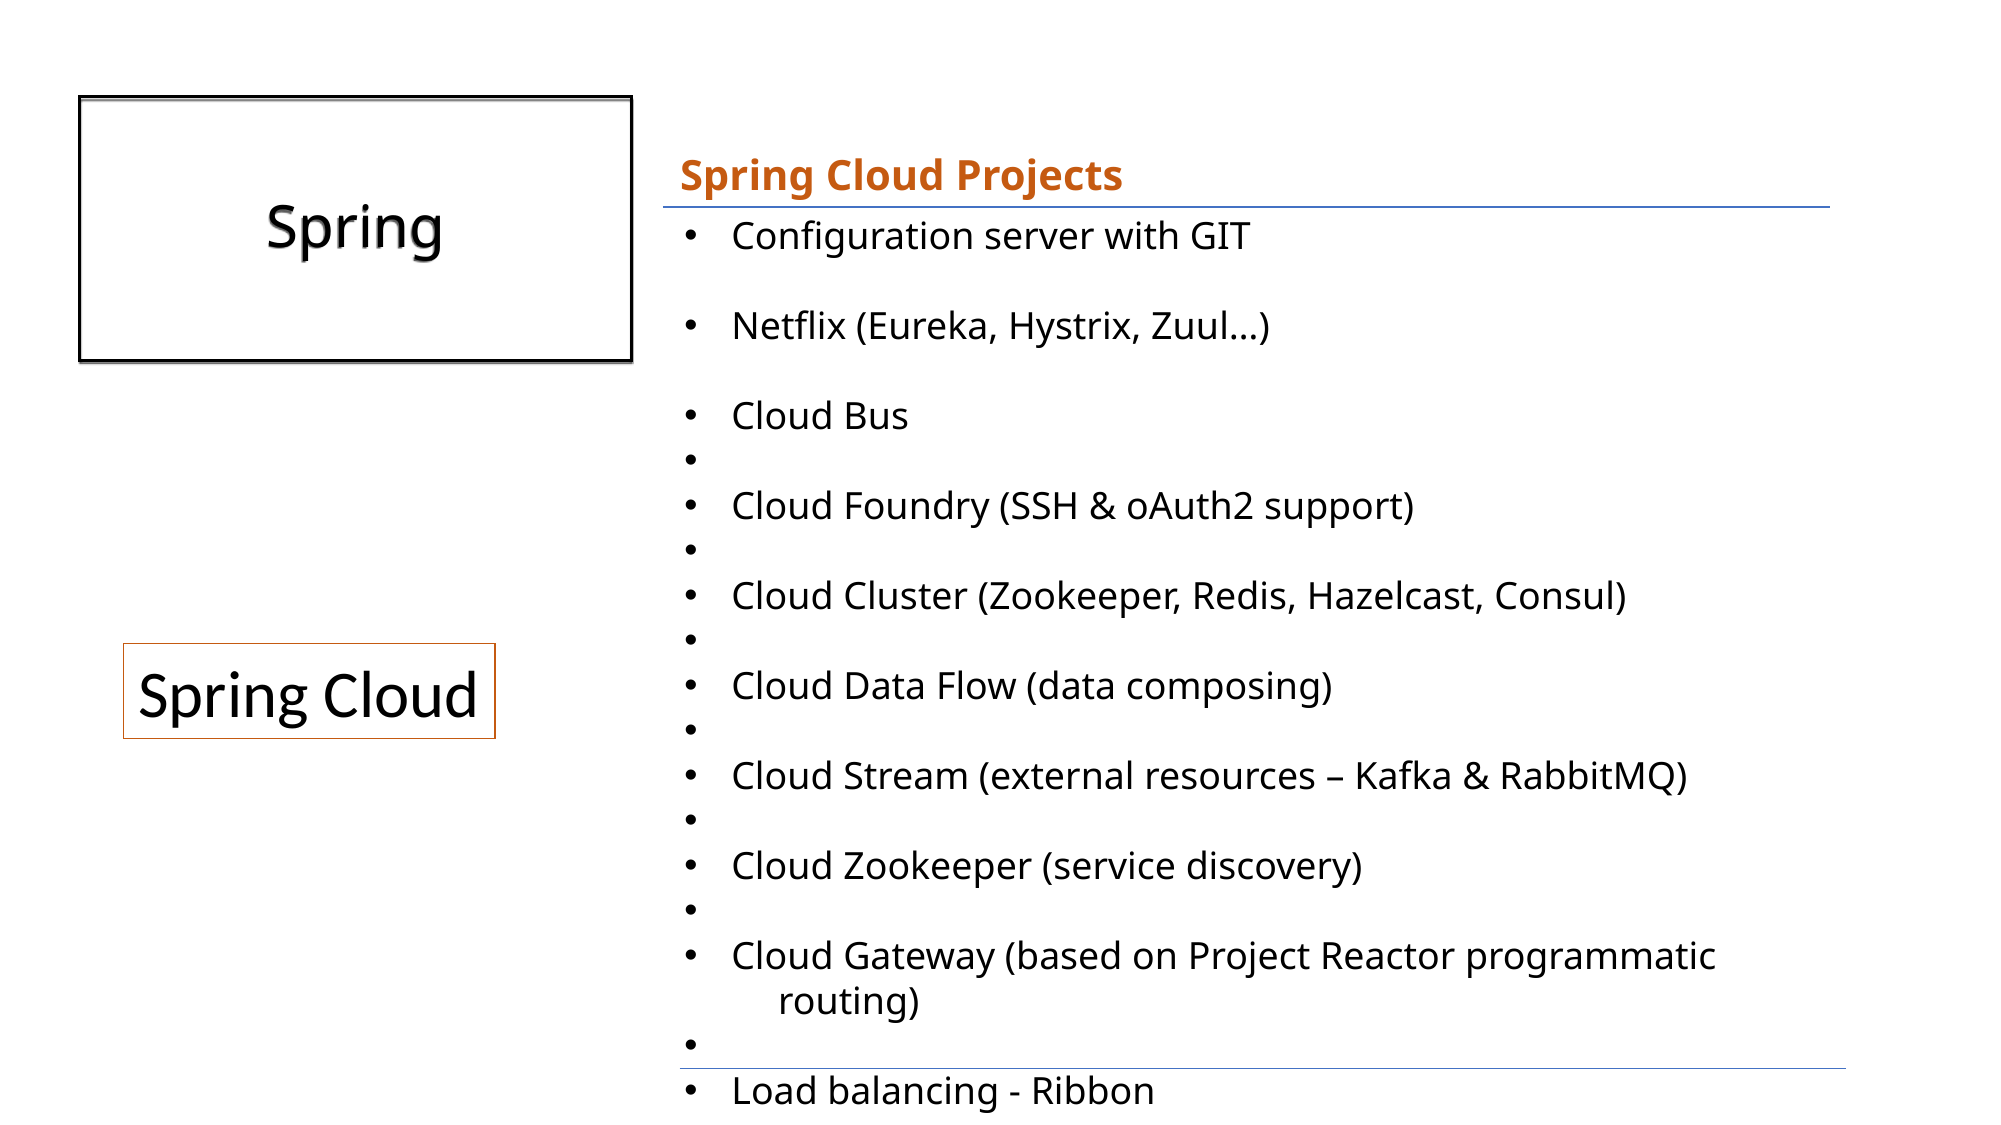

# Spring
Spring Cloud Projects
Configuration server with GIT
Netflix (Eureka, Hystrix, Zuul…)
Cloud Bus
Cloud Foundry (SSH & oAuth2 support)
Cloud Cluster (Zookeeper, Redis, Hazelcast, Consul)
Cloud Data Flow (data composing)
Cloud Stream (external resources – Kafka & RabbitMQ)
Cloud Zookeeper (service discovery)
Cloud Gateway (based on Project Reactor programmatic routing)
Load balancing - Ribbon
Spring Cloud